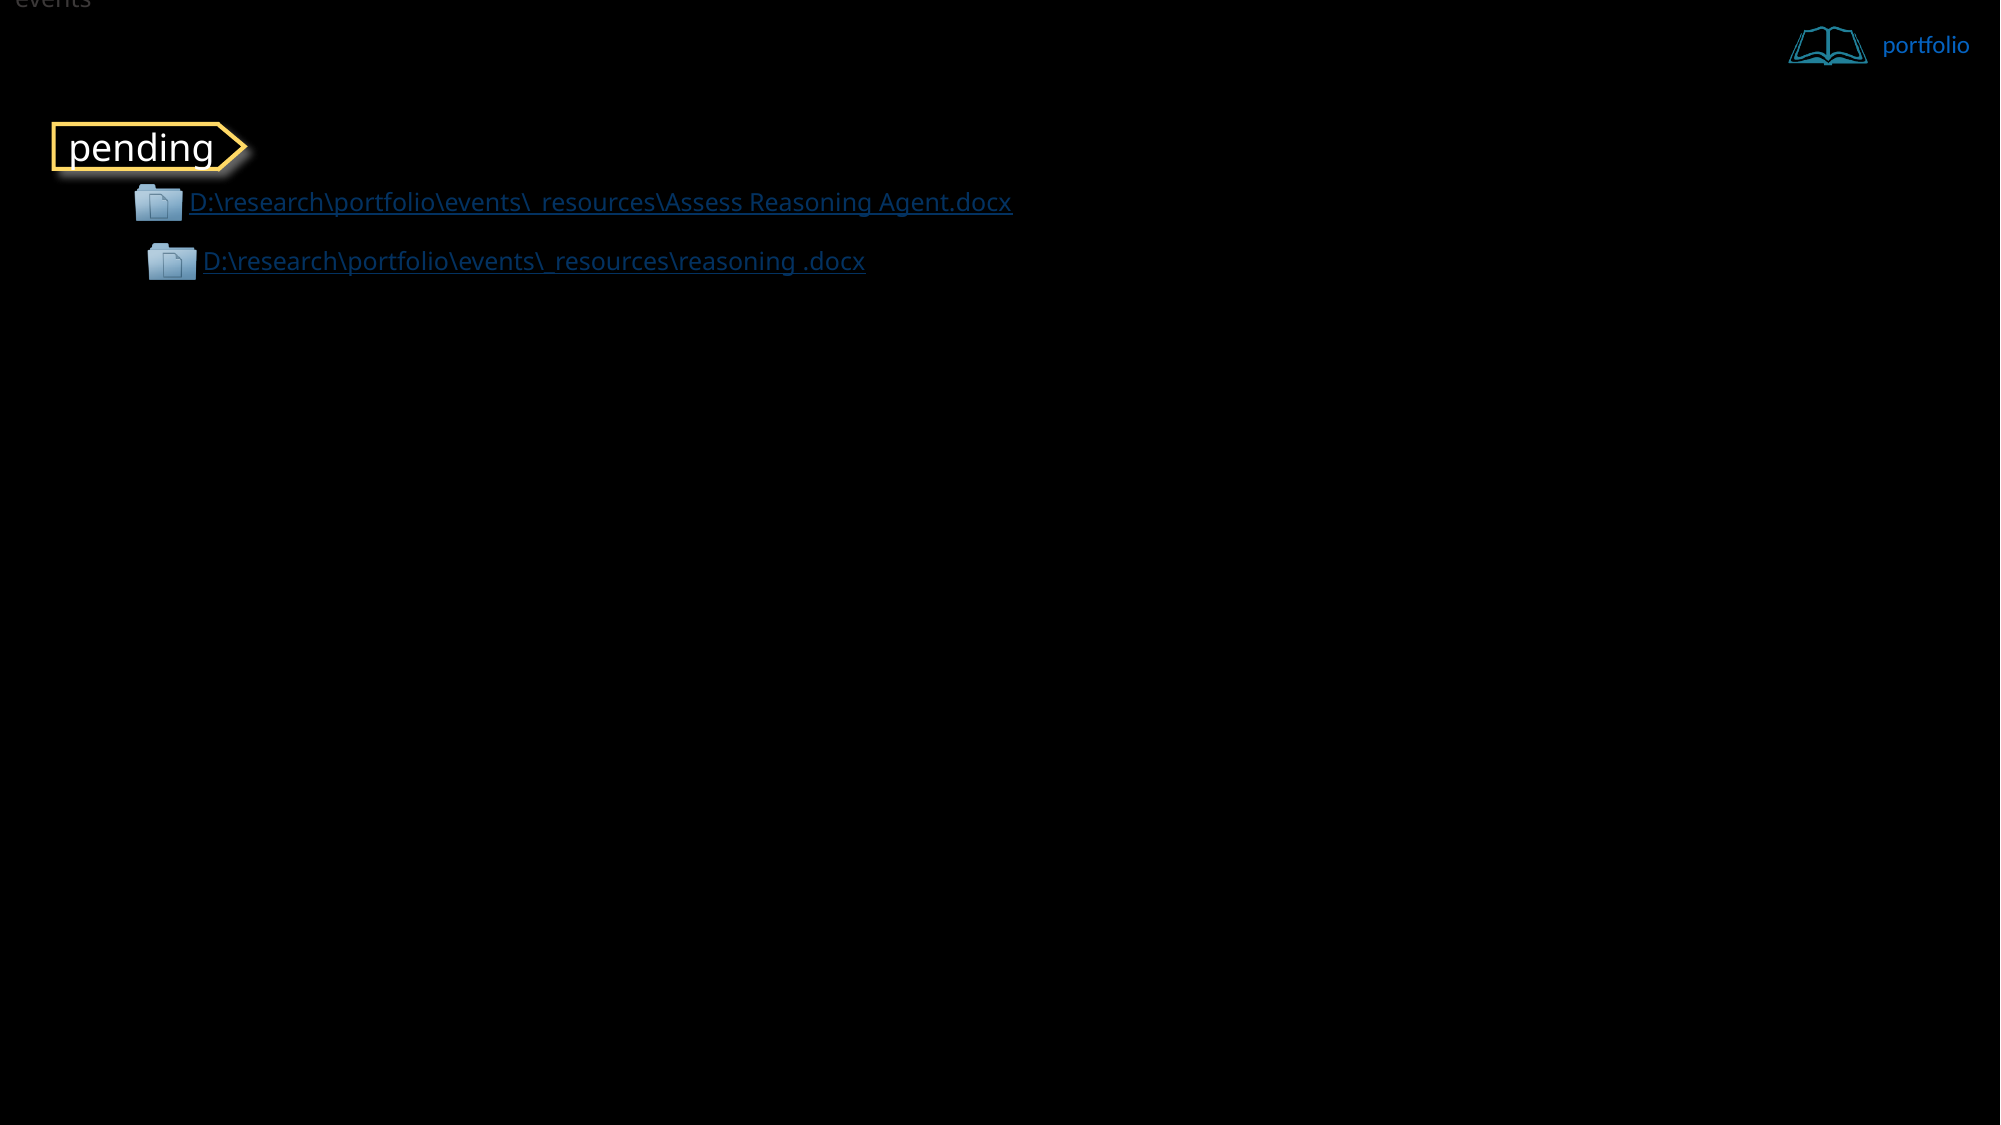

# 1. events
portfolio
pending
D:\research\portfolio\events\_resources\Assess Reasoning Agent.docx
D:\research\portfolio\events\_resources\reasoning .docx